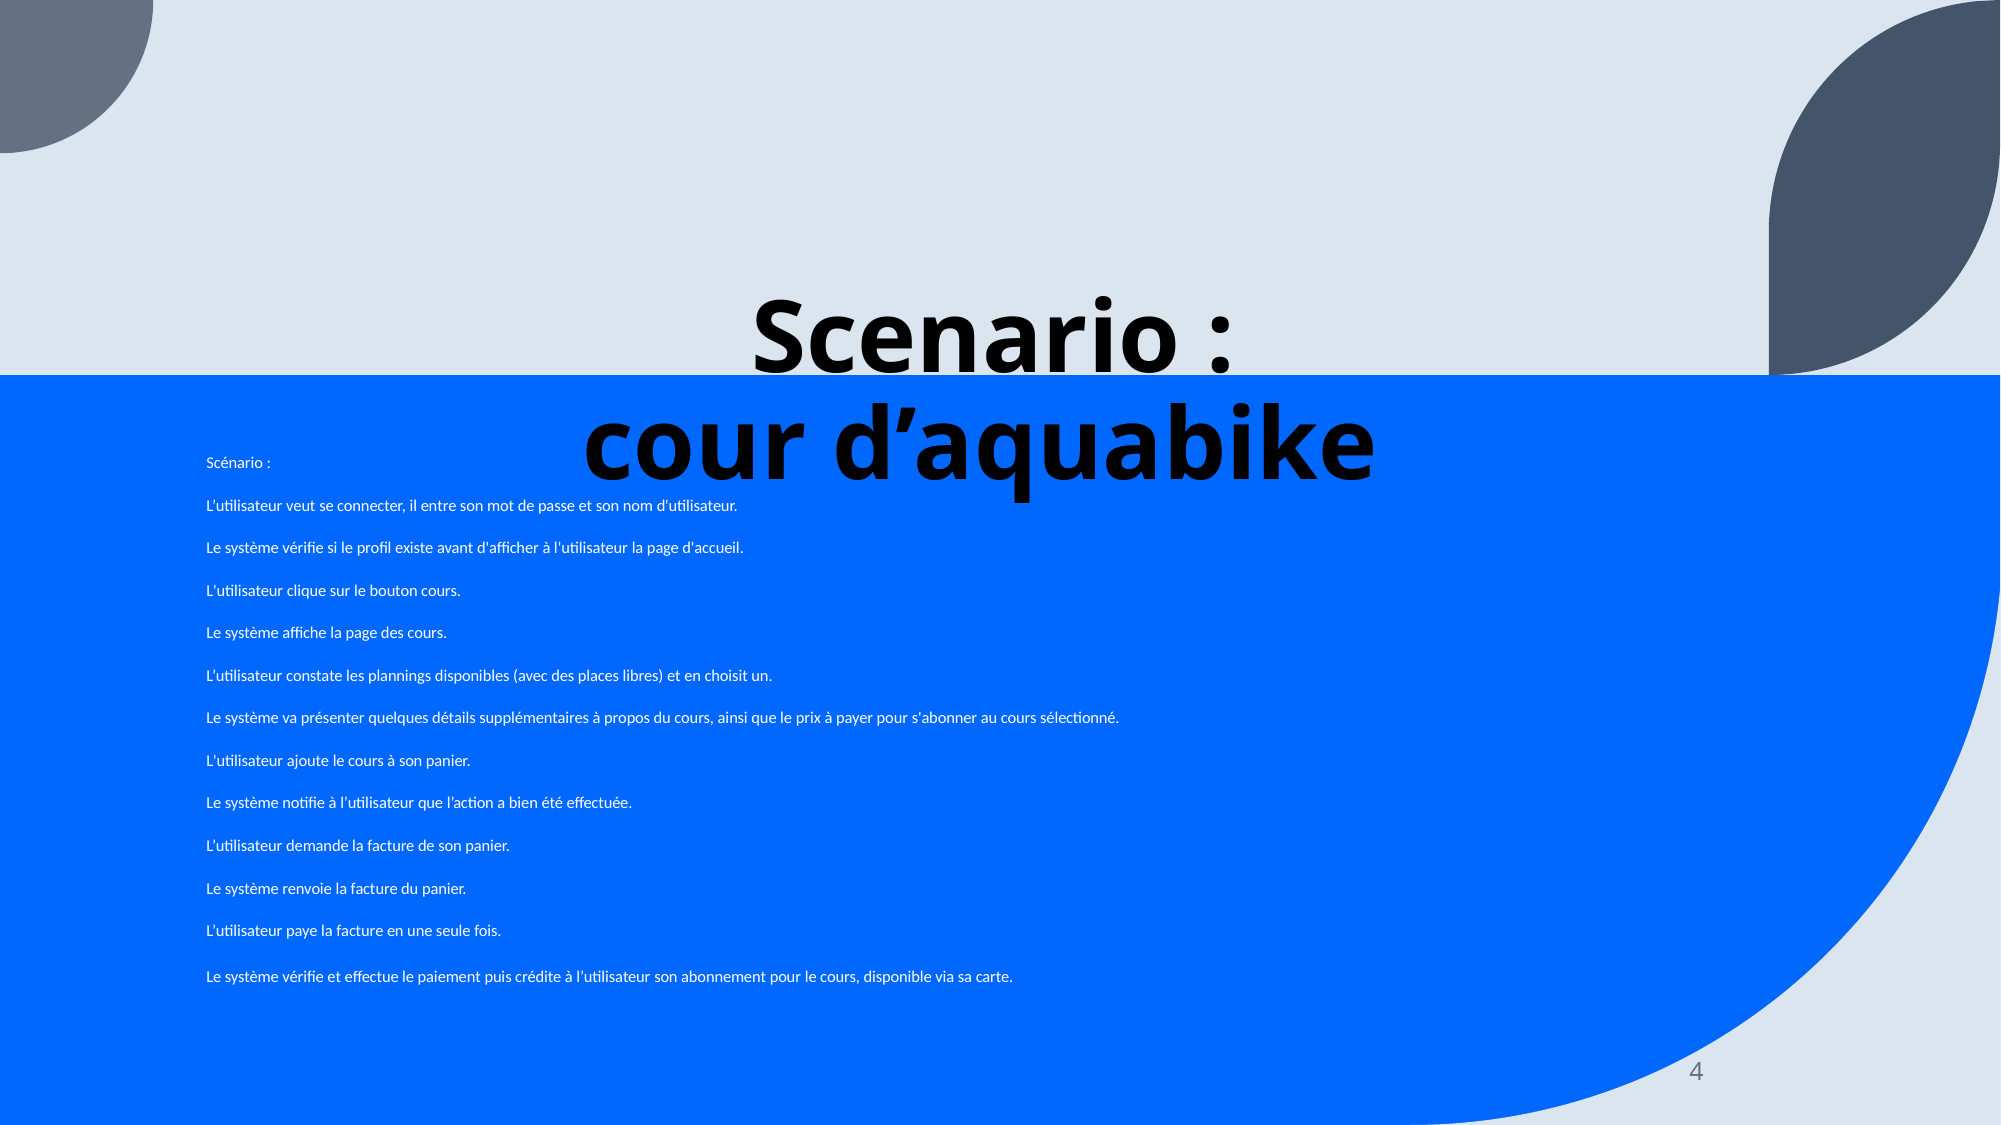

# Scenario : cour d’aquabike
Scénario :
L’utilisateur veut se connecter, il entre son mot de passe et son nom d'utilisateur.
Le système vérifie si le profil existe avant d'afficher à l'utilisateur la page d'accueil.
L'utilisateur clique sur le bouton cours.
Le système affiche la page des cours.
L’utilisateur constate les plannings disponibles (avec des places libres) et en choisit un.
Le système va présenter quelques détails supplémentaires à propos du cours, ainsi que le prix à payer pour s'abonner au cours sélectionné.
L'utilisateur ajoute le cours à son panier.
Le système notifie à l’utilisateur que l’action a bien été effectuée.
L’utilisateur demande la facture de son panier.
Le système renvoie la facture du panier.
L’utilisateur paye la facture en une seule fois.
Le système vérifie et effectue le paiement puis crédite à l’utilisateur son abonnement pour le cours, disponible via sa carte.
4